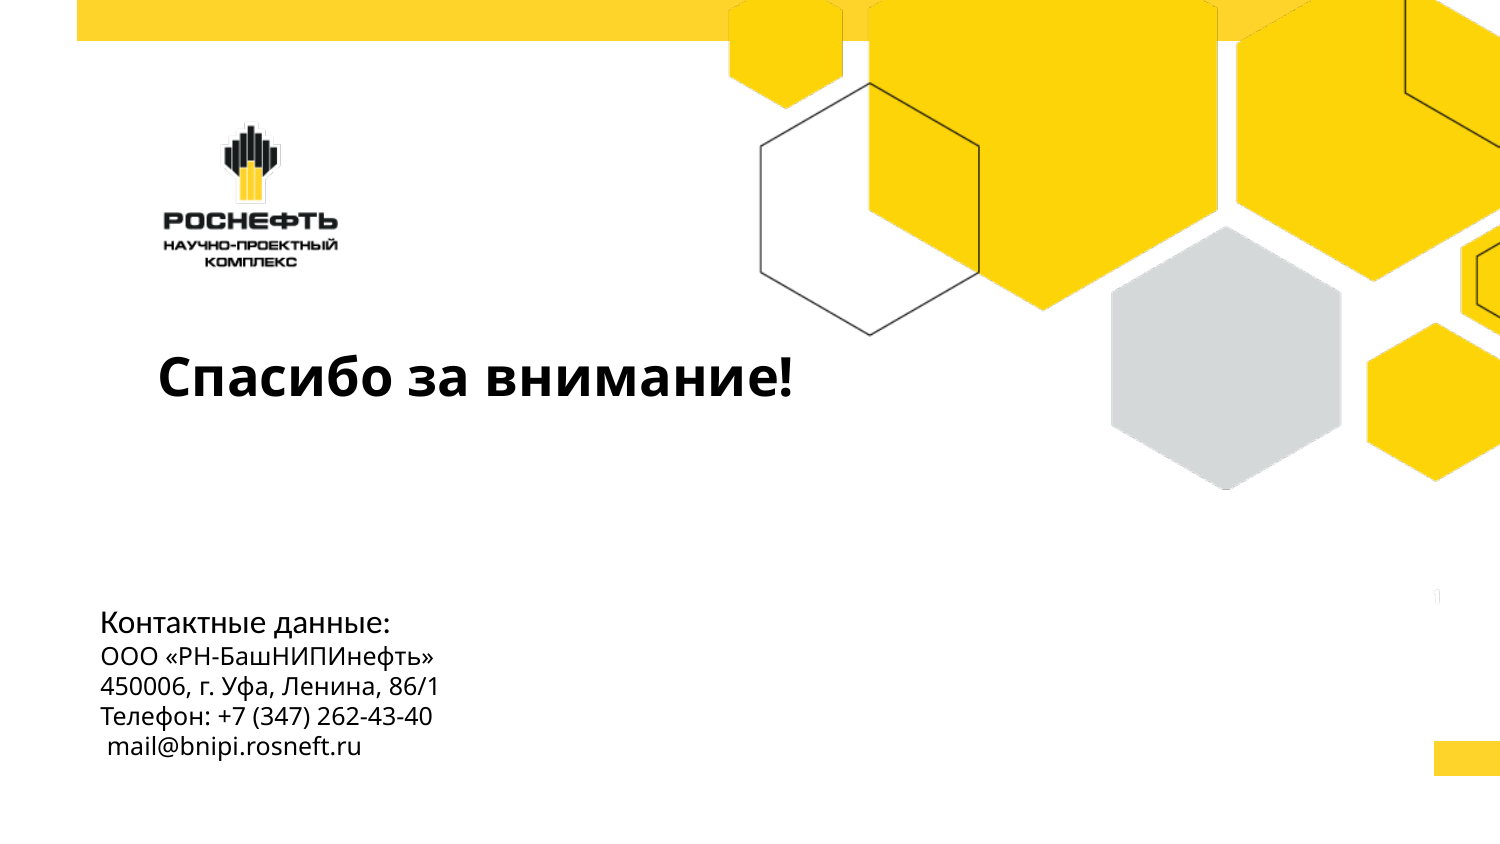

Спасибо за внимание!
Контактные данные:
ООО «РН-БашНИПИнефть»
450006, г. Уфа, Ленина, 86/1
Телефон: +7 (347) 262-43-40
 mail@bnipi.rosneft.ru